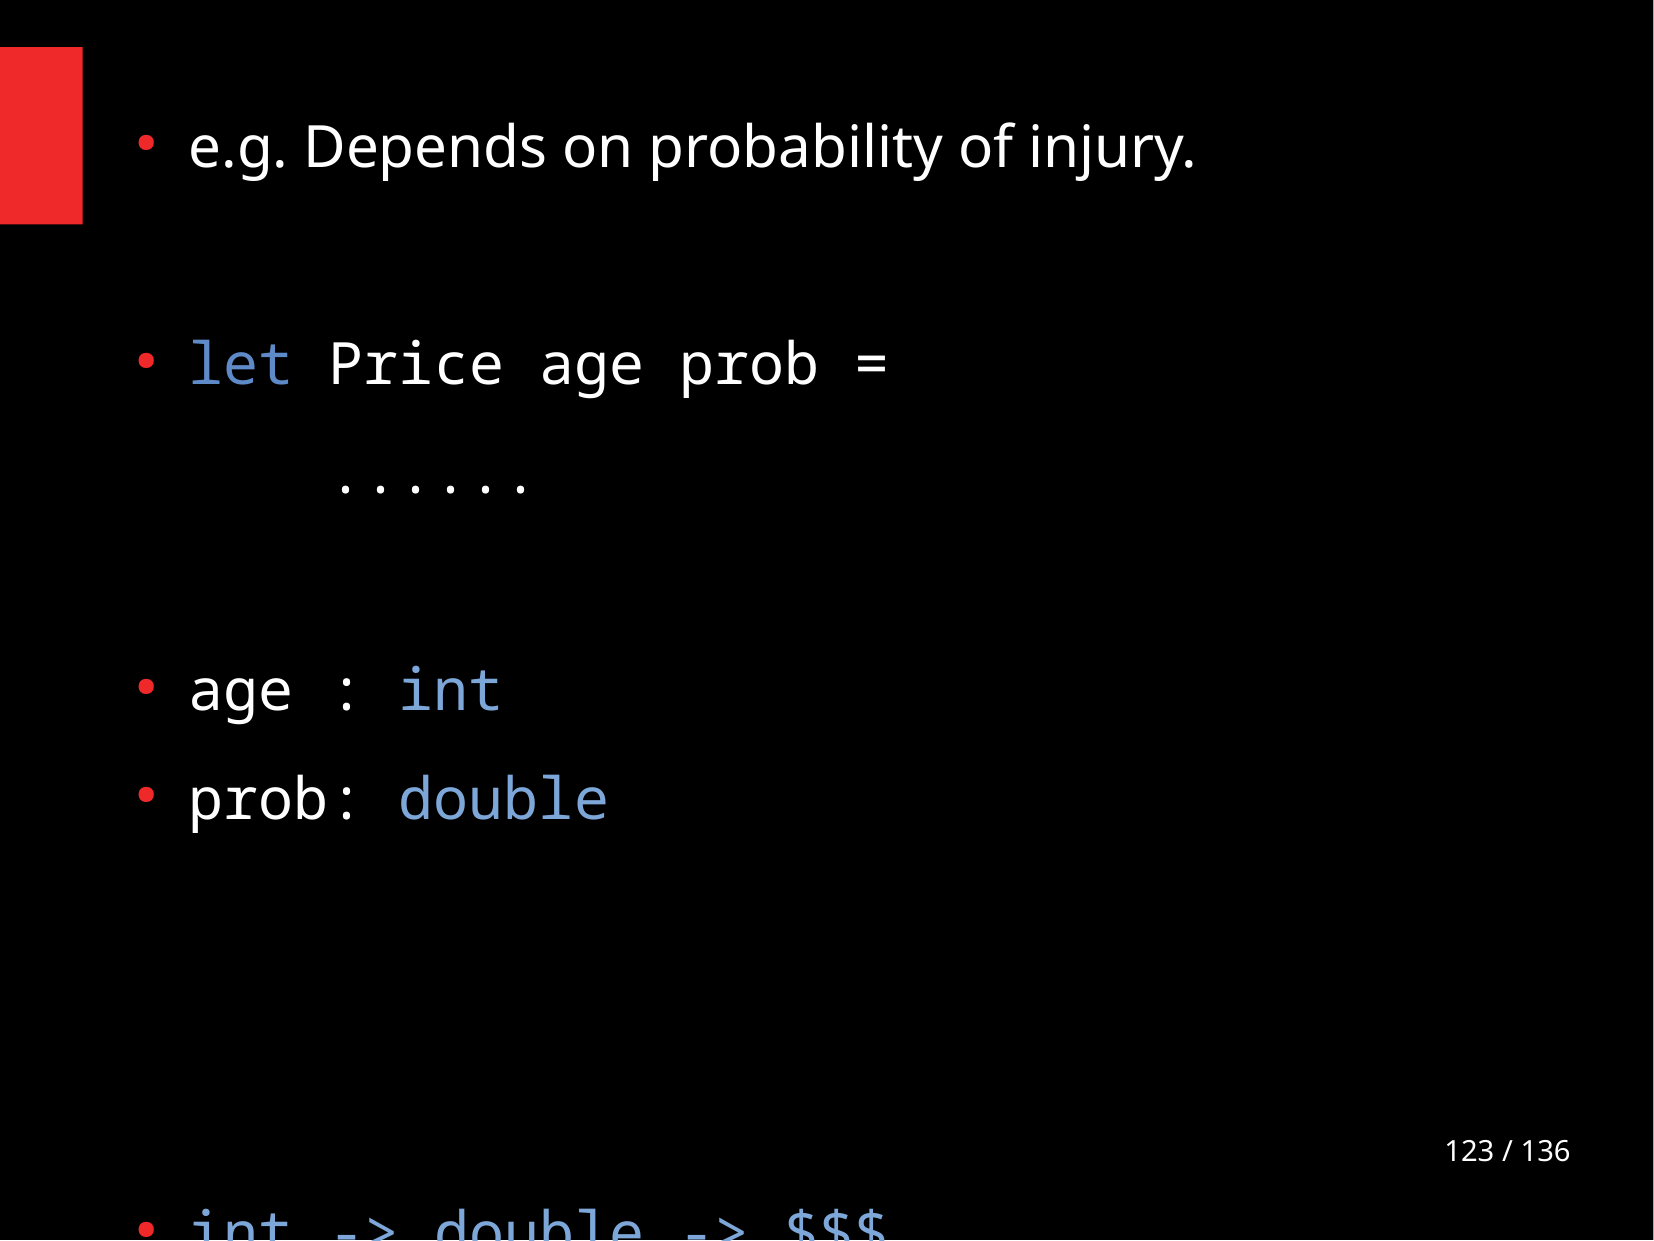

# e.g. Depends on probability of injury.
let Price age prob =
 ......
age : int
prob: double
int -> double -> $$$
123